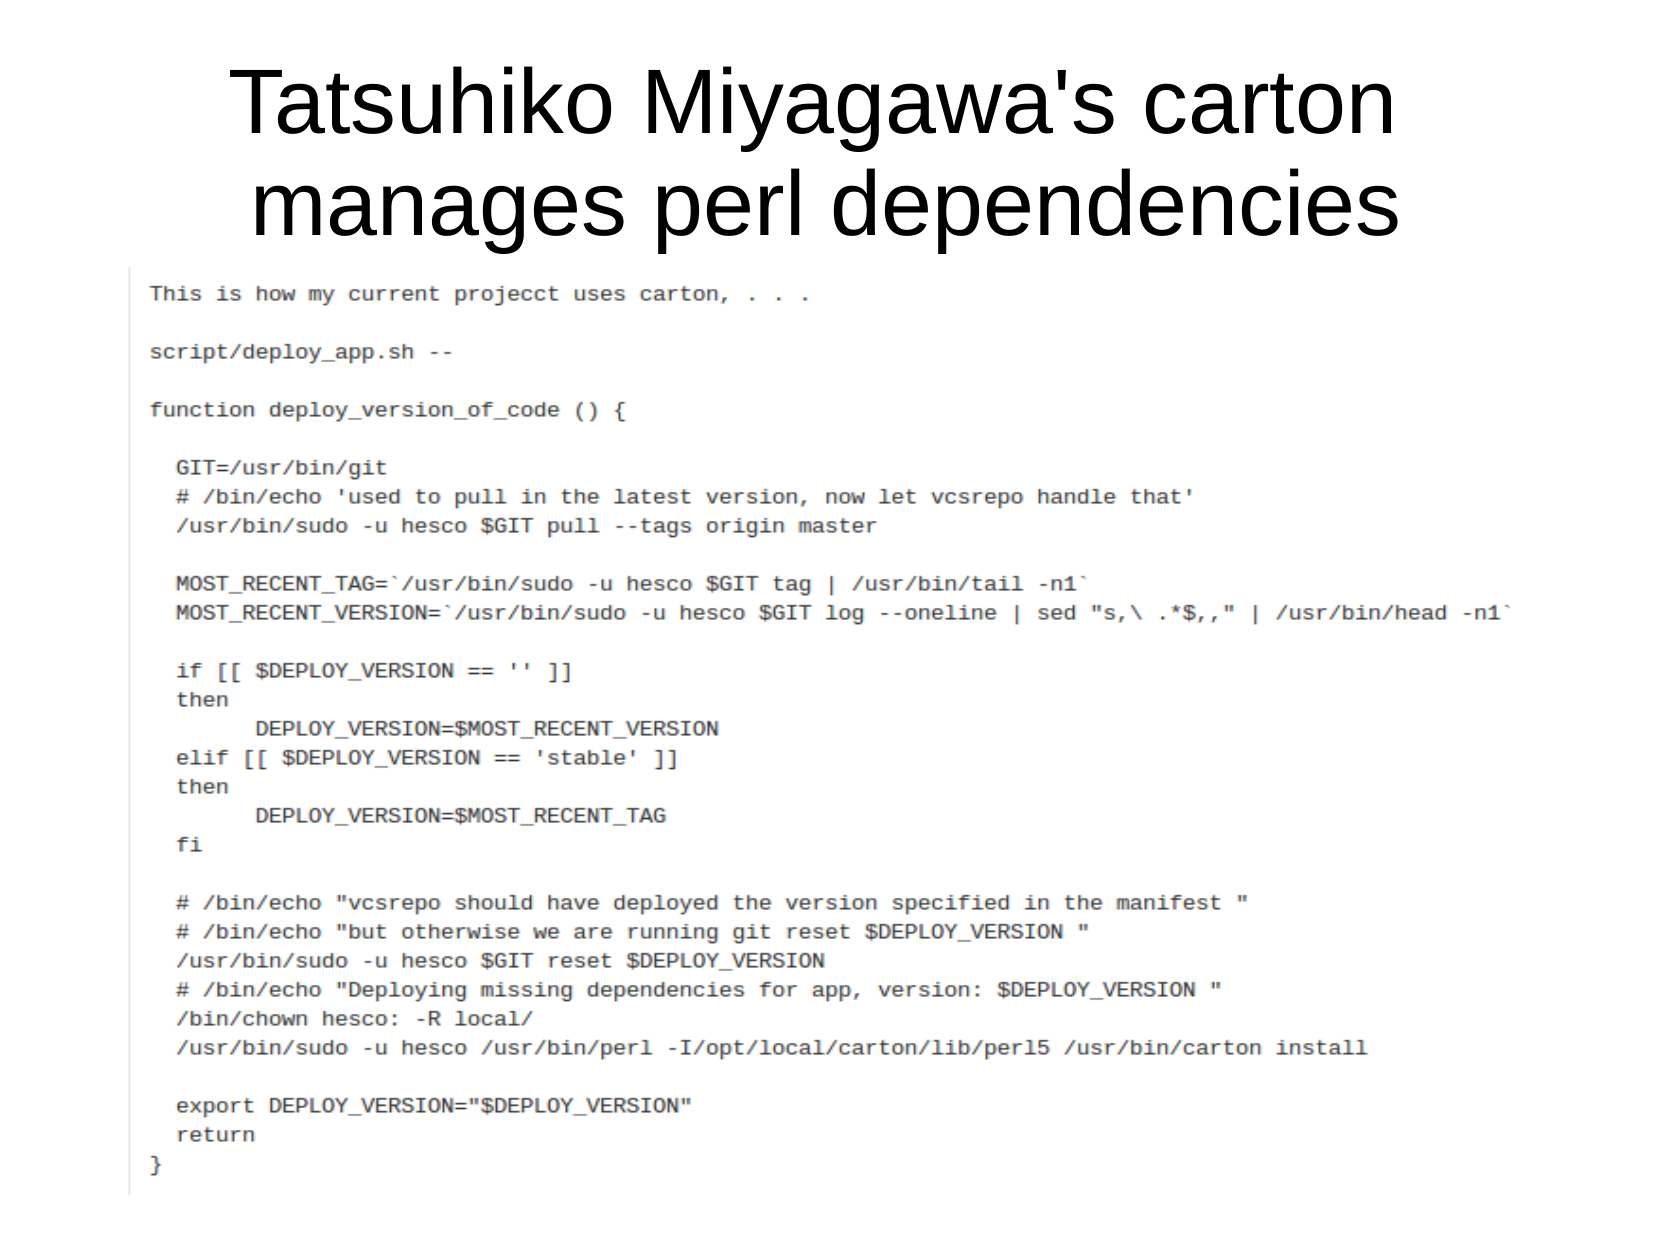

# Tatsuhiko Miyagawa's carton manages perl dependencies